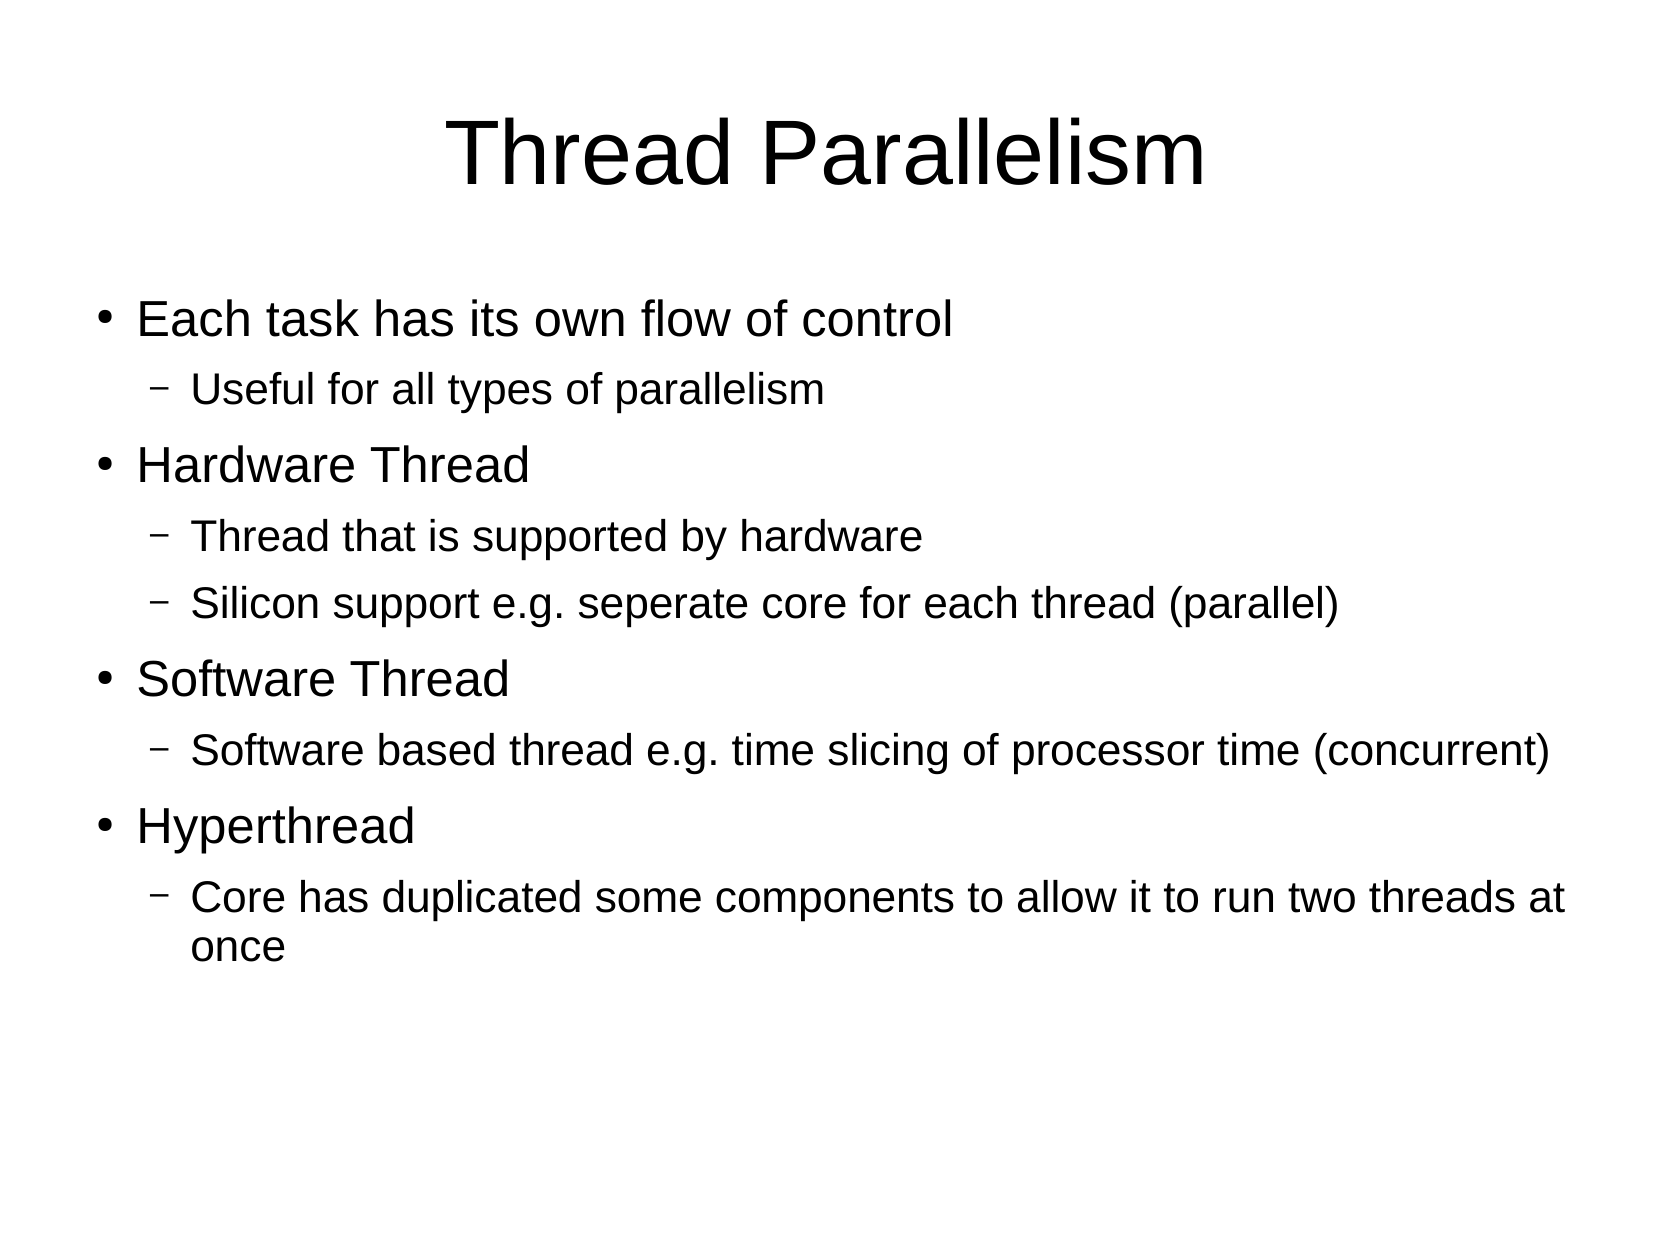

# Thread Parallelism
Each task has its own flow of control
Useful for all types of parallelism
Hardware Thread
Thread that is supported by hardware
Silicon support e.g. seperate core for each thread (parallel)
Software Thread
Software based thread e.g. time slicing of processor time (concurrent)
Hyperthread
Core has duplicated some components to allow it to run two threads at once